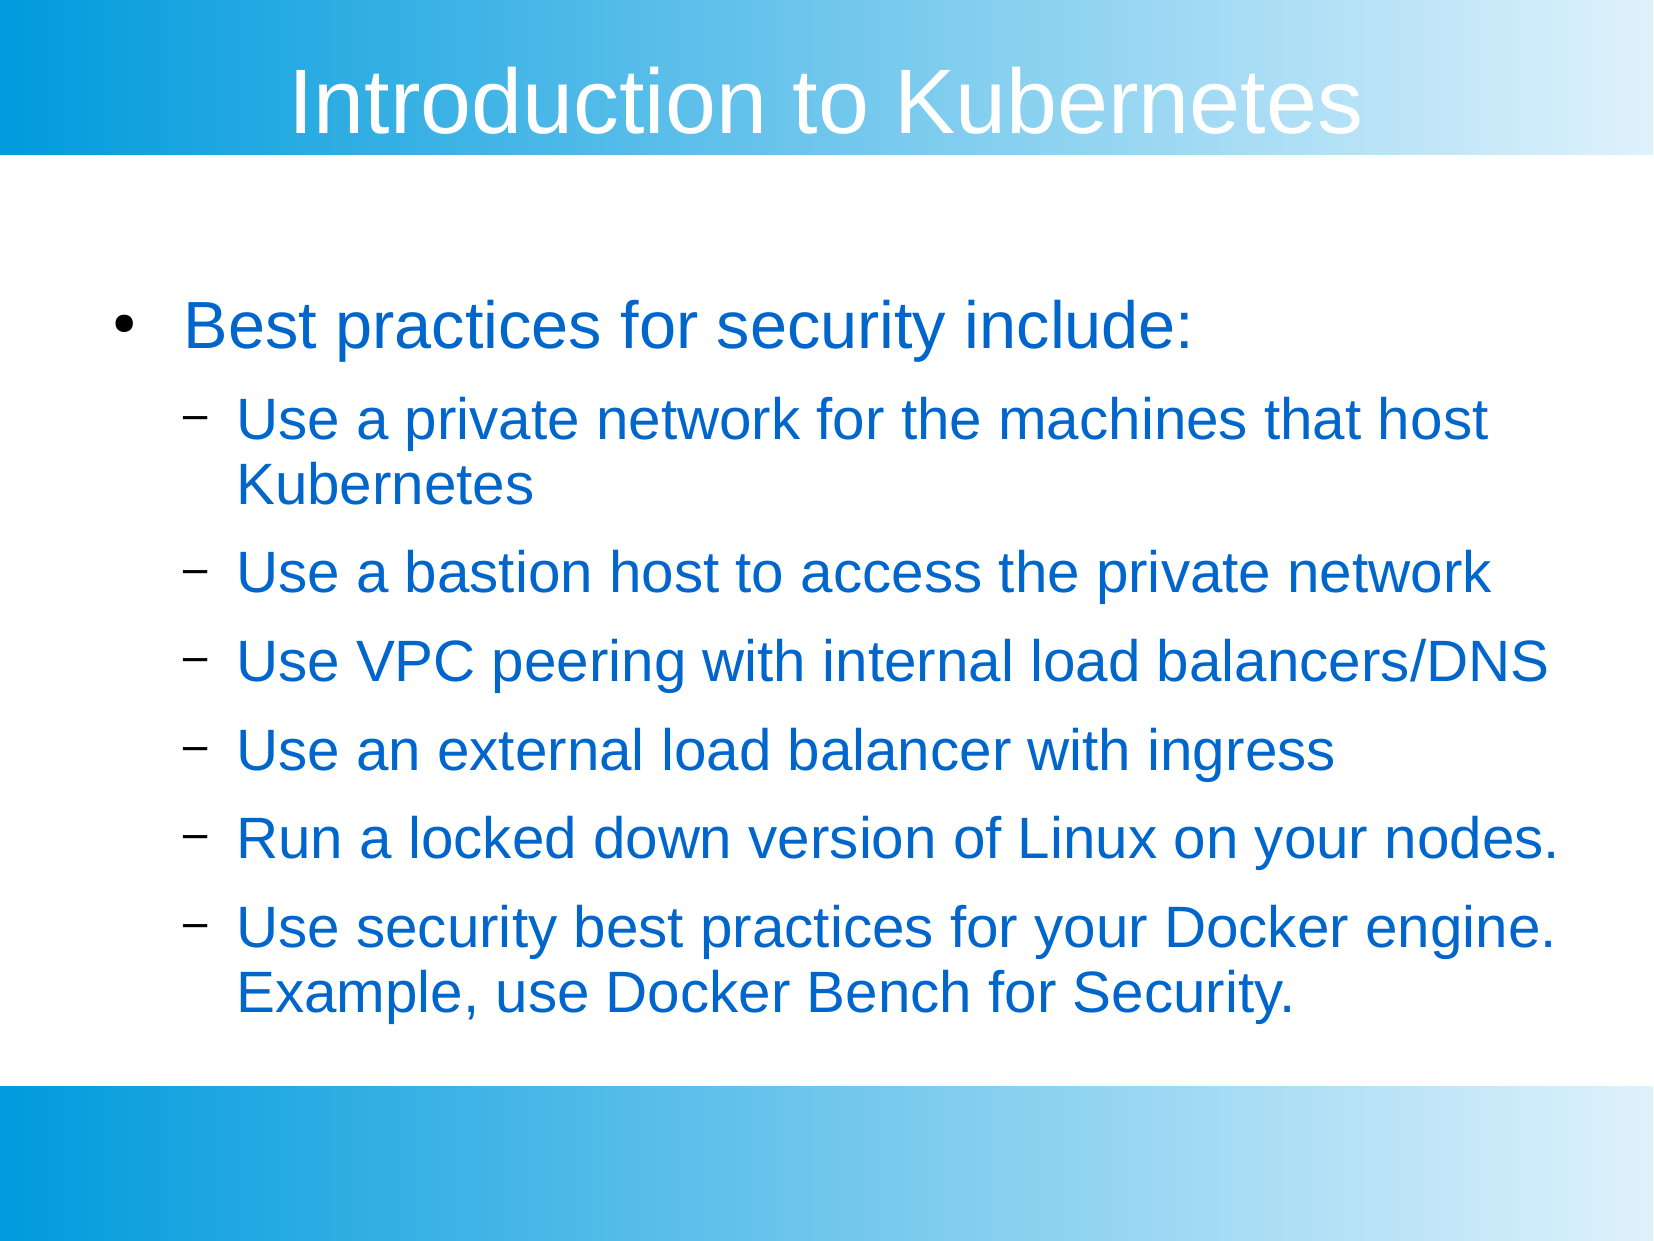

# Introduction to Kubernetes
 Best practices for security include:
Use a private network for the machines that host Kubernetes
Use a bastion host to access the private network
Use VPC peering with internal load balancers/DNS
Use an external load balancer with ingress
Run a locked down version of Linux on your nodes.
Use security best practices for your Docker engine. Example, use Docker Bench for Security.